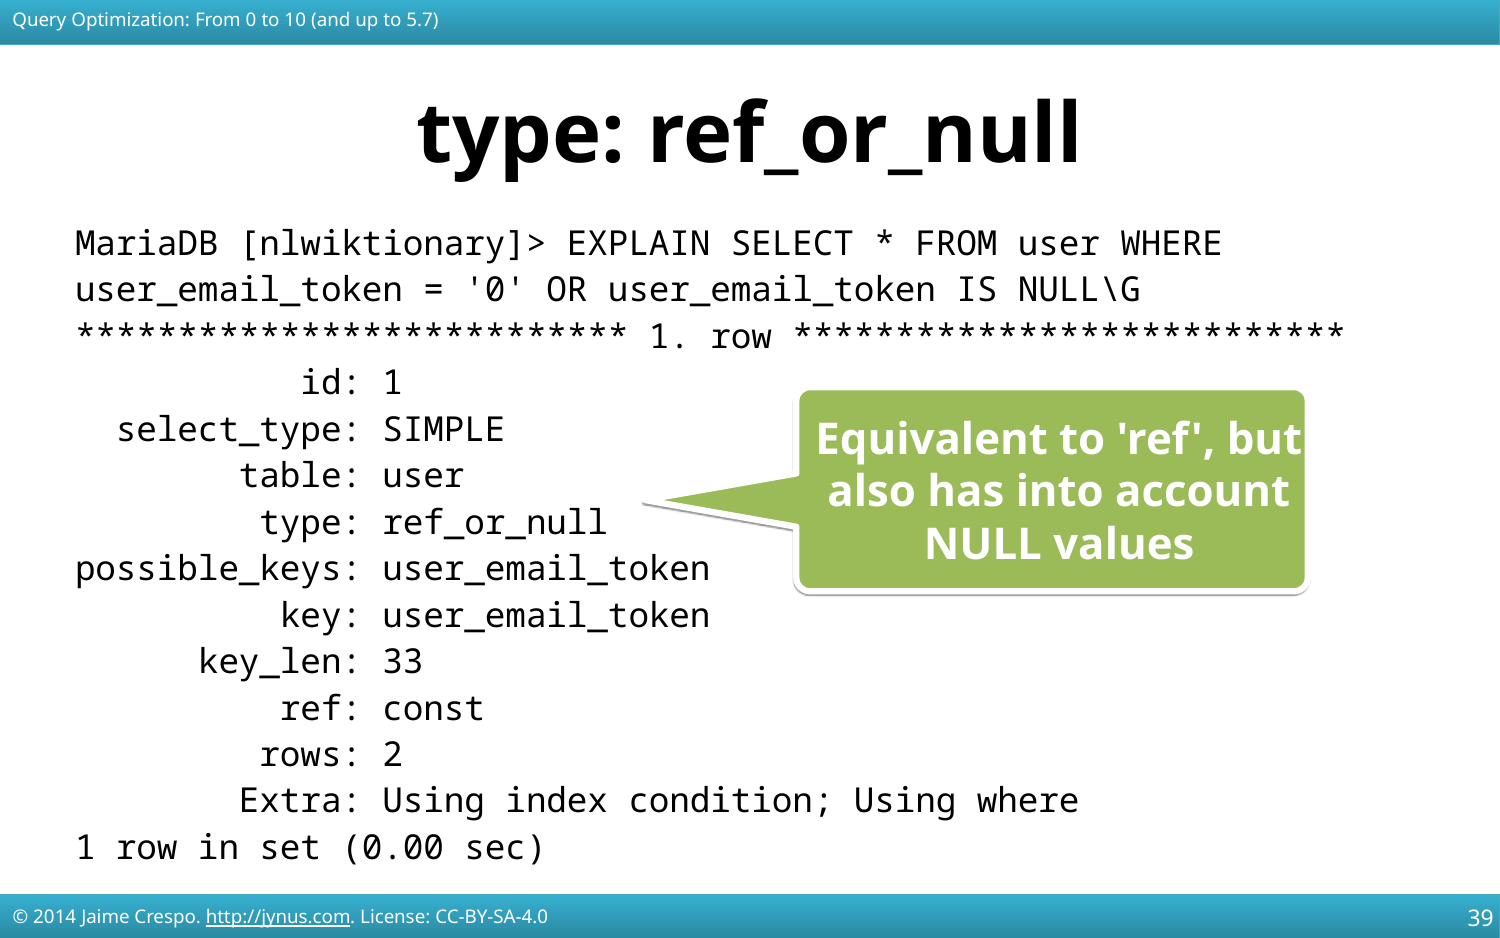

# type: ref_or_null
MariaDB [nlwiktionary]> EXPLAIN SELECT * FROM user WHERE user_email_token = '0' OR user_email_token IS NULL\G
*************************** 1. row ***************************
 id: 1
 select_type: SIMPLE
 table: user
 type: ref_or_null
possible_keys: user_email_token
 key: user_email_token
 key_len: 33
 ref: const
 rows: 2
 Extra: Using index condition; Using where
1 row in set (0.00 sec)
Equivalent to 'ref', but also has into account NULL values